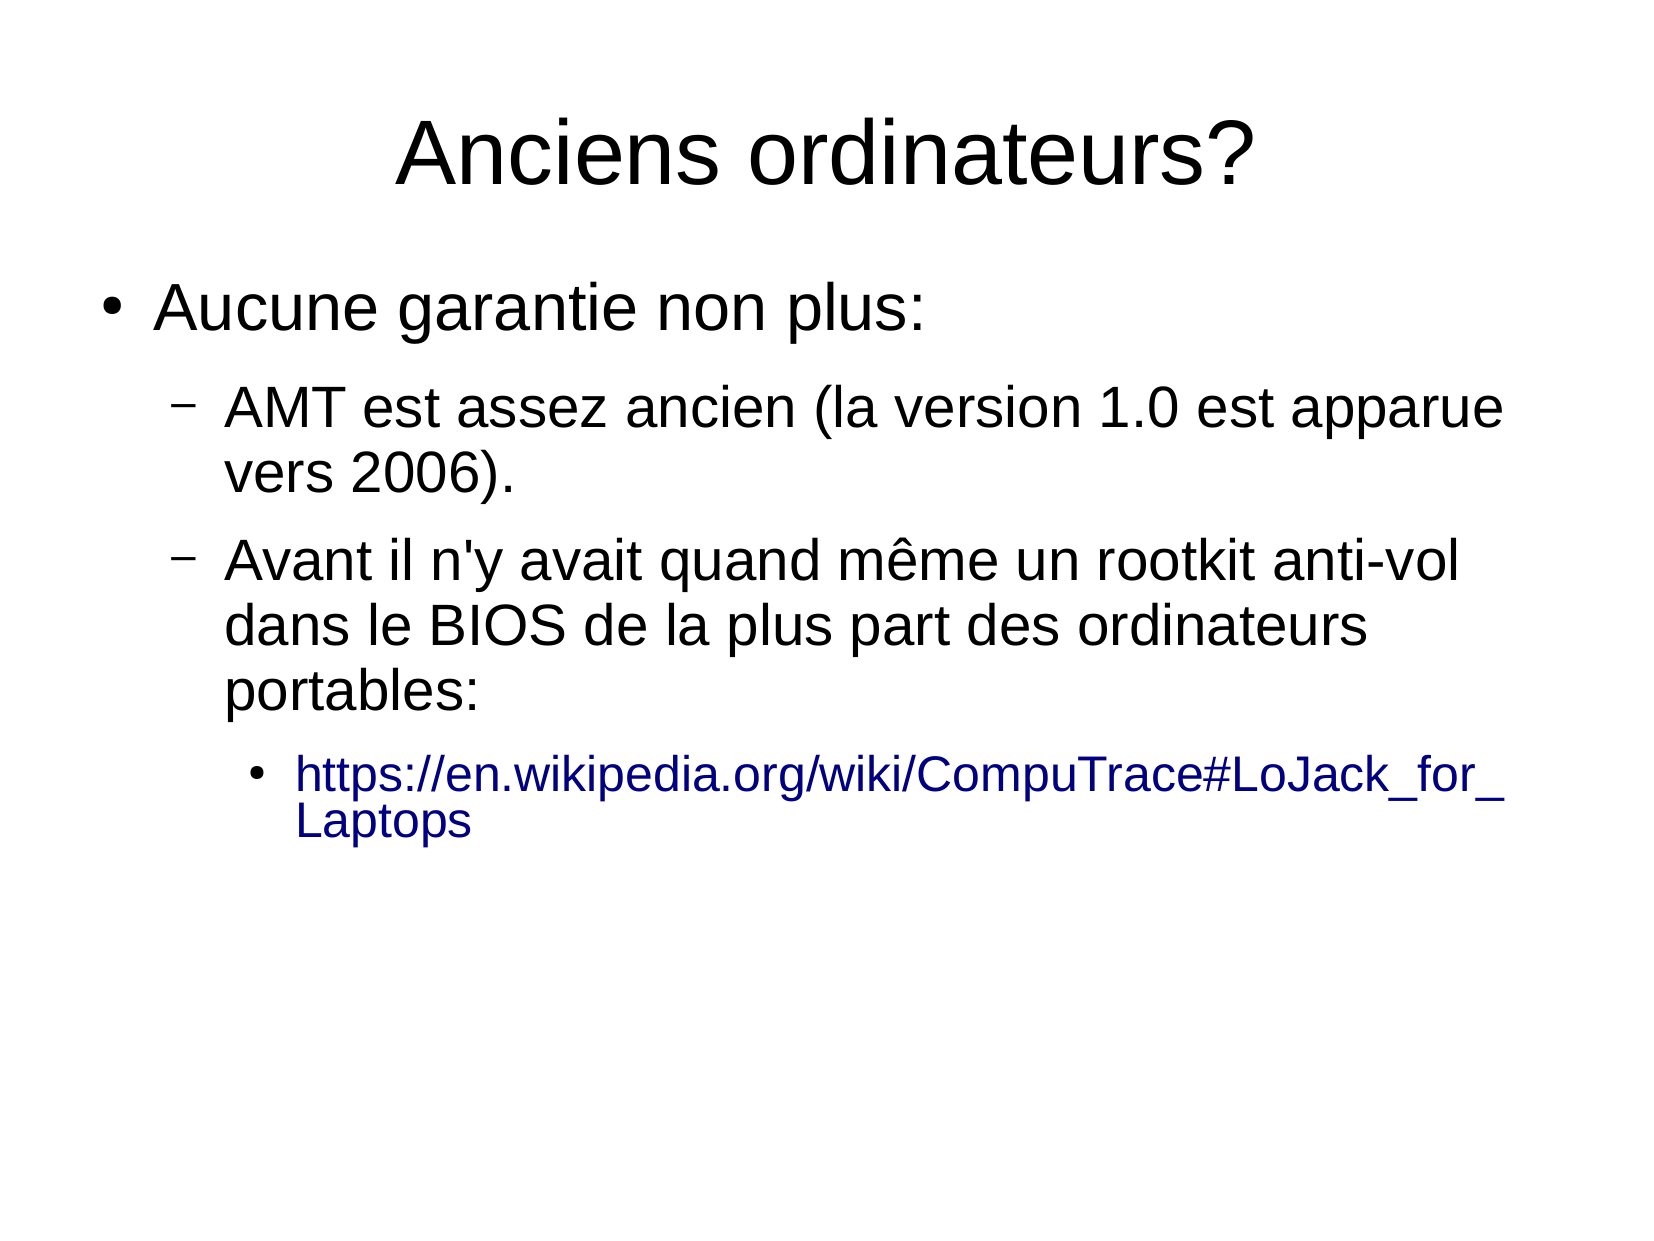

# Anciens ordinateurs?
Aucune garantie non plus:
AMT est assez ancien (la version 1.0 est apparue vers 2006).
Avant il n'y avait quand même un rootkit anti-vol dans le BIOS de la plus part des ordinateurs portables:
https://en.wikipedia.org/wiki/CompuTrace#LoJack_for_Laptops